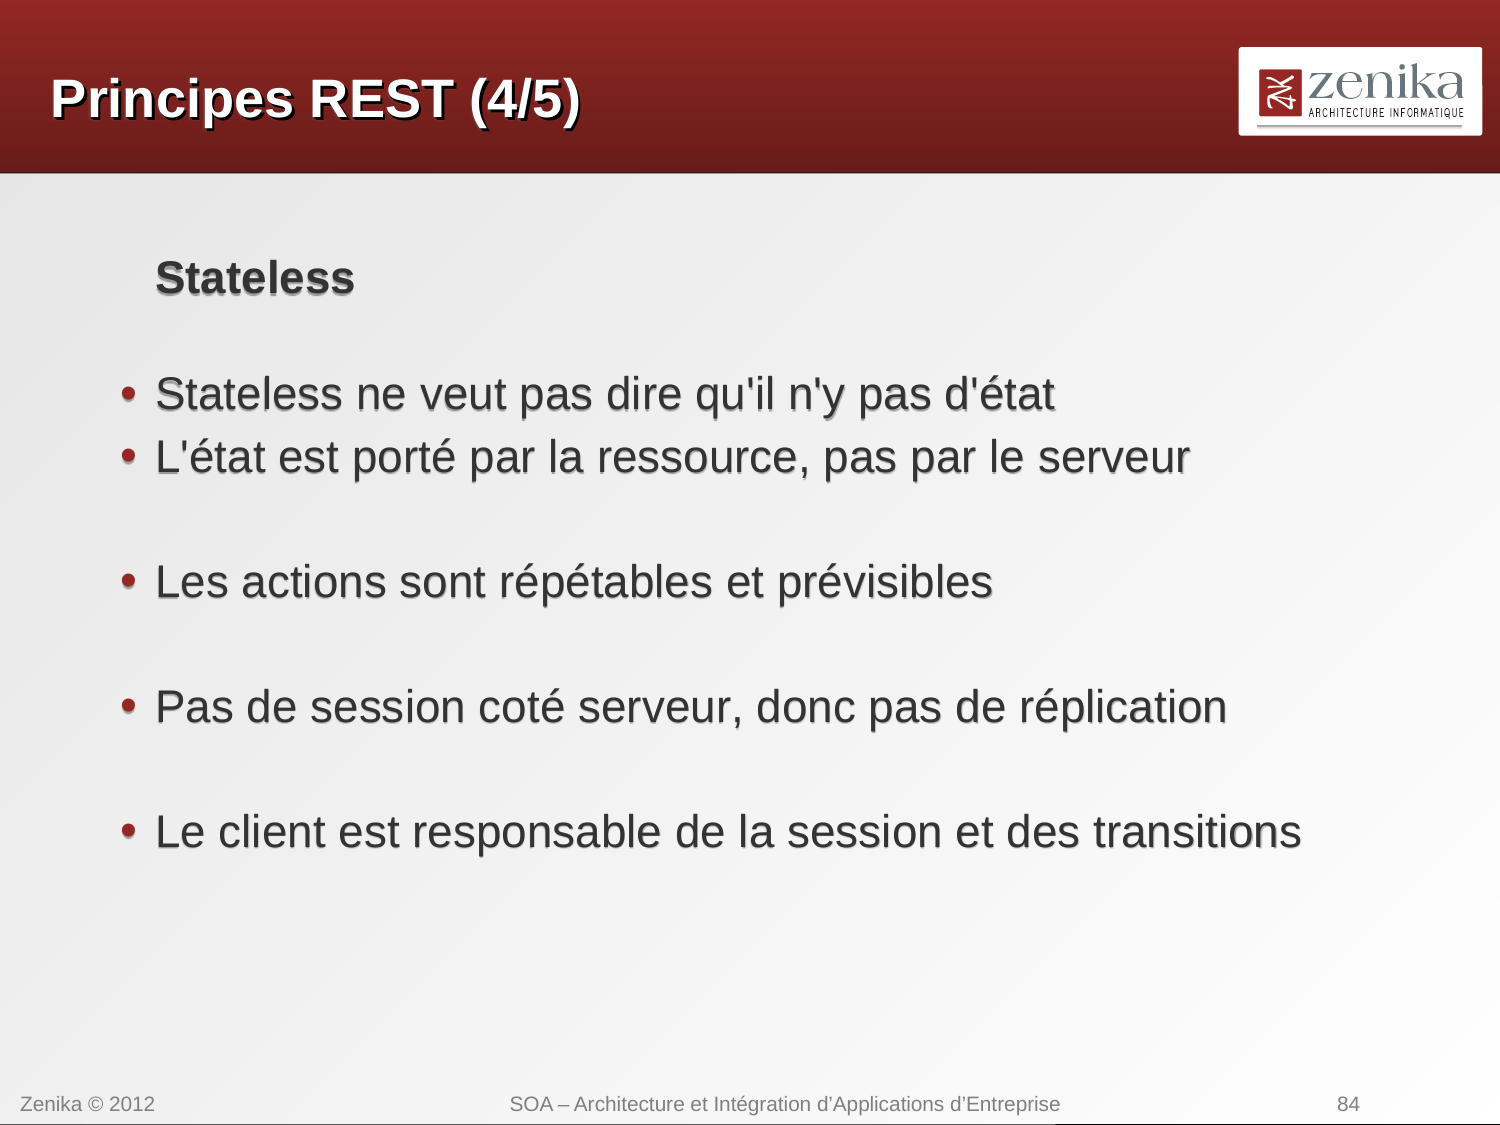

# Principes REST (4/5)
Stateless
Stateless ne veut pas dire qu'il n'y pas d'état
L'état est porté par la ressource, pas par le serveur
Les actions sont répétables et prévisibles
Pas de session coté serveur, donc pas de réplication
Le client est responsable de la session et des transitions